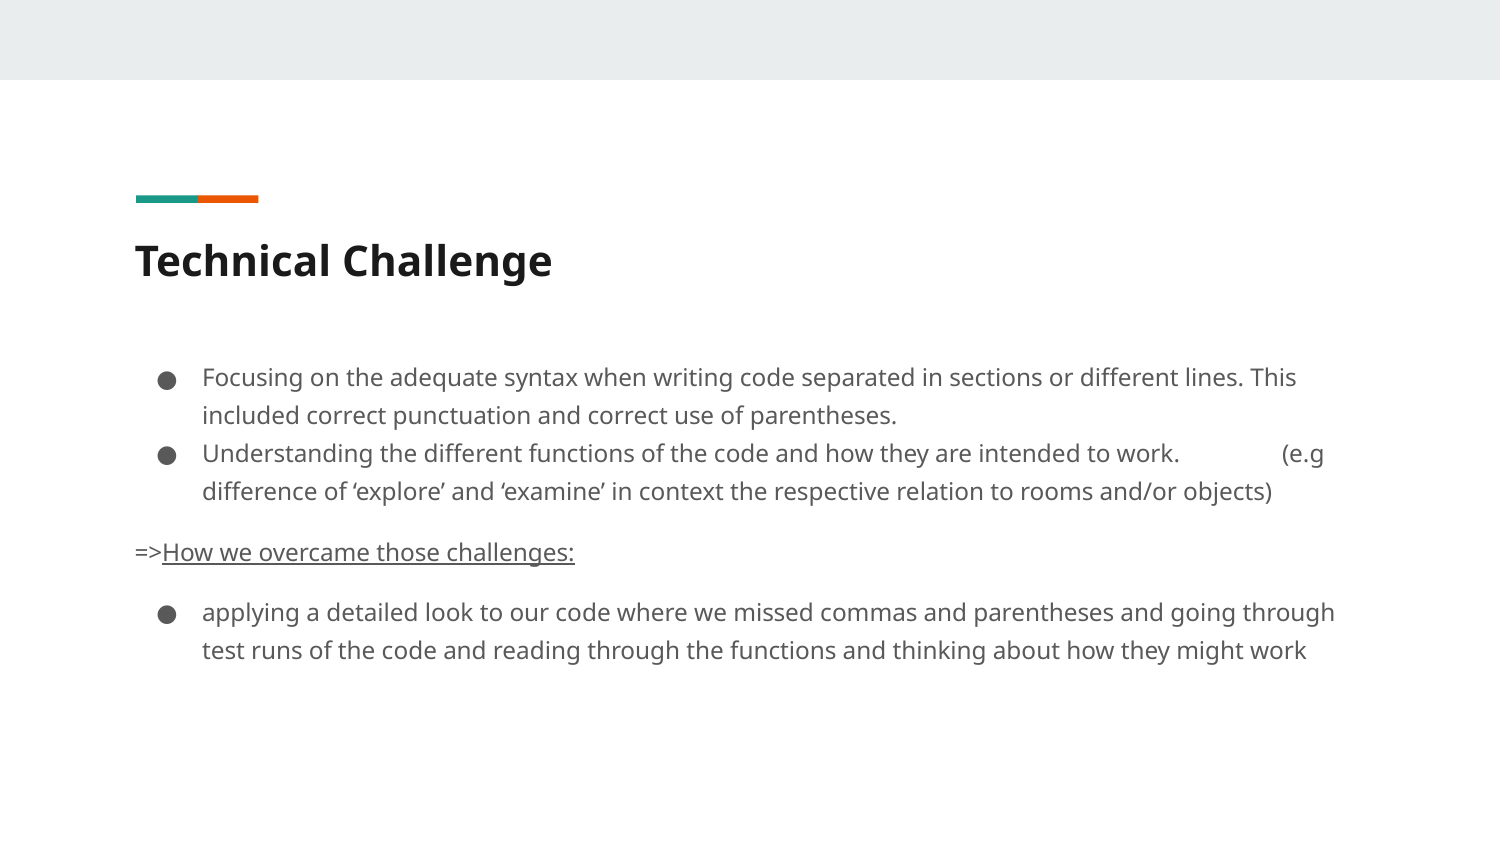

# Technical Challenge
Focusing on the adequate syntax when writing code separated in sections or different lines. This included correct punctuation and correct use of parentheses.
Understanding the different functions of the code and how they are intended to work. 		(e.g difference of ‘explore’ and ‘examine’ in context the respective relation to rooms and/or objects)
=>How we overcame those challenges:
applying a detailed look to our code where we missed commas and parentheses and going through test runs of the code and reading through the functions and thinking about how they might work